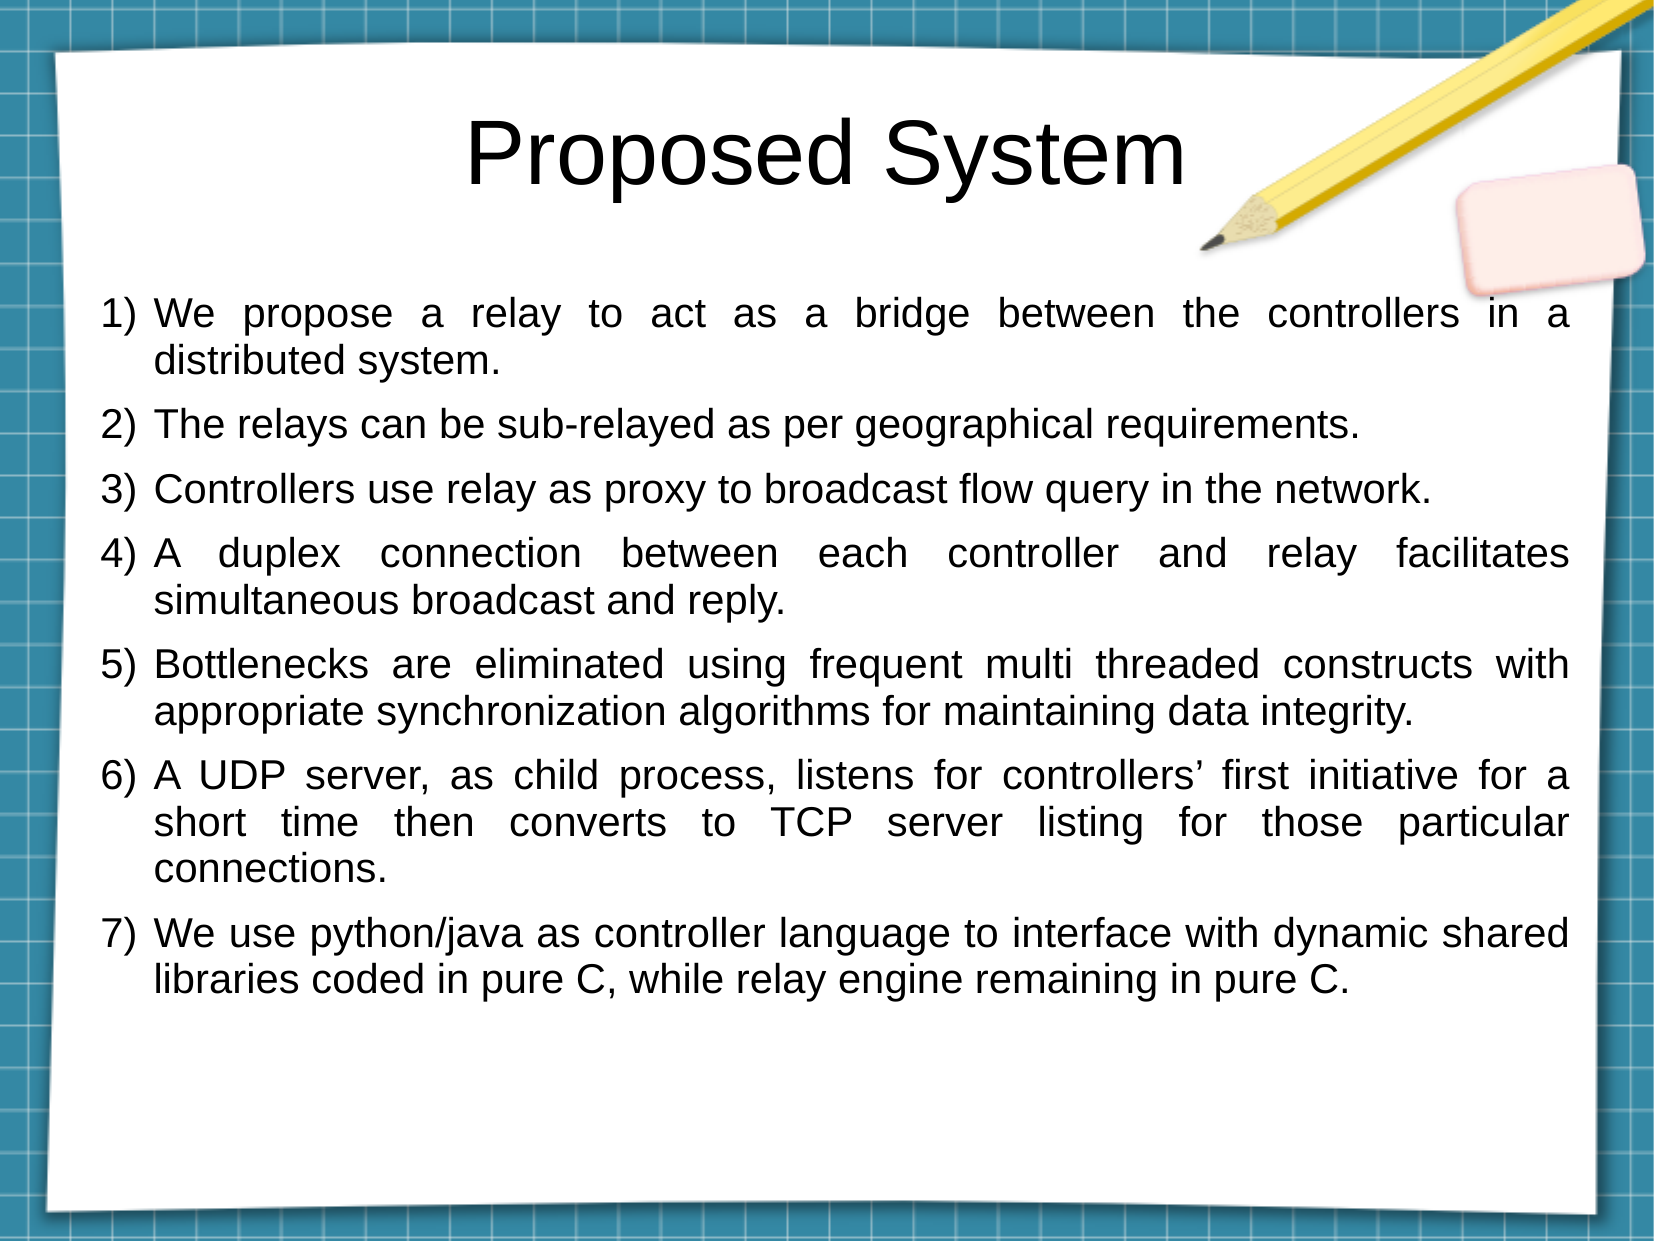

# Proposed System
We propose a relay to act as a bridge between the controllers in a distributed system.
The relays can be sub-relayed as per geographical requirements.
Controllers use relay as proxy to broadcast flow query in the network.
A duplex connection between each controller and relay facilitates simultaneous broadcast and reply.
Bottlenecks are eliminated using frequent multi threaded constructs with appropriate synchronization algorithms for maintaining data integrity.
A UDP server, as child process, listens for controllers’ first initiative for a short time then converts to TCP server listing for those particular connections.
We use python/java as controller language to interface with dynamic shared libraries coded in pure C, while relay engine remaining in pure C.